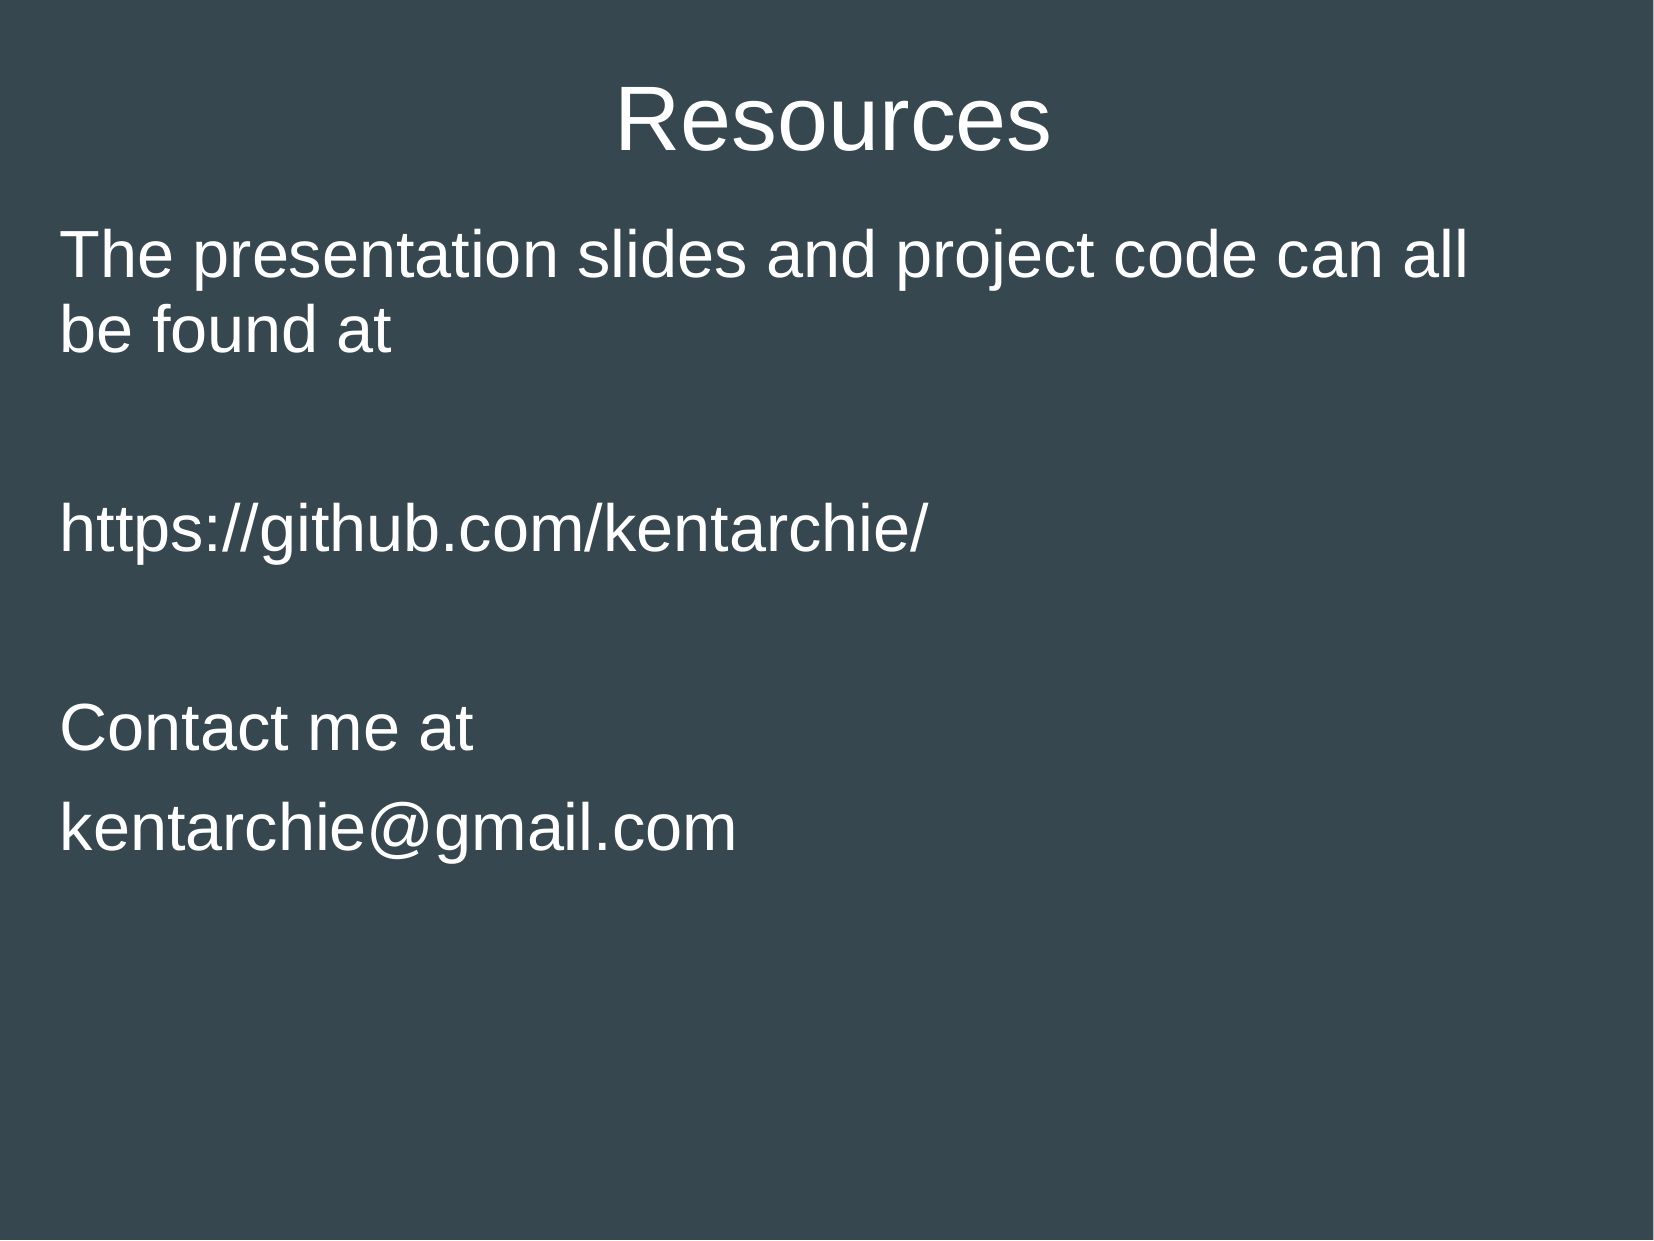

# Resources
The presentation slides and project code can all be found at
https://github.com/kentarchie/
Contact me at
kentarchie@gmail.com